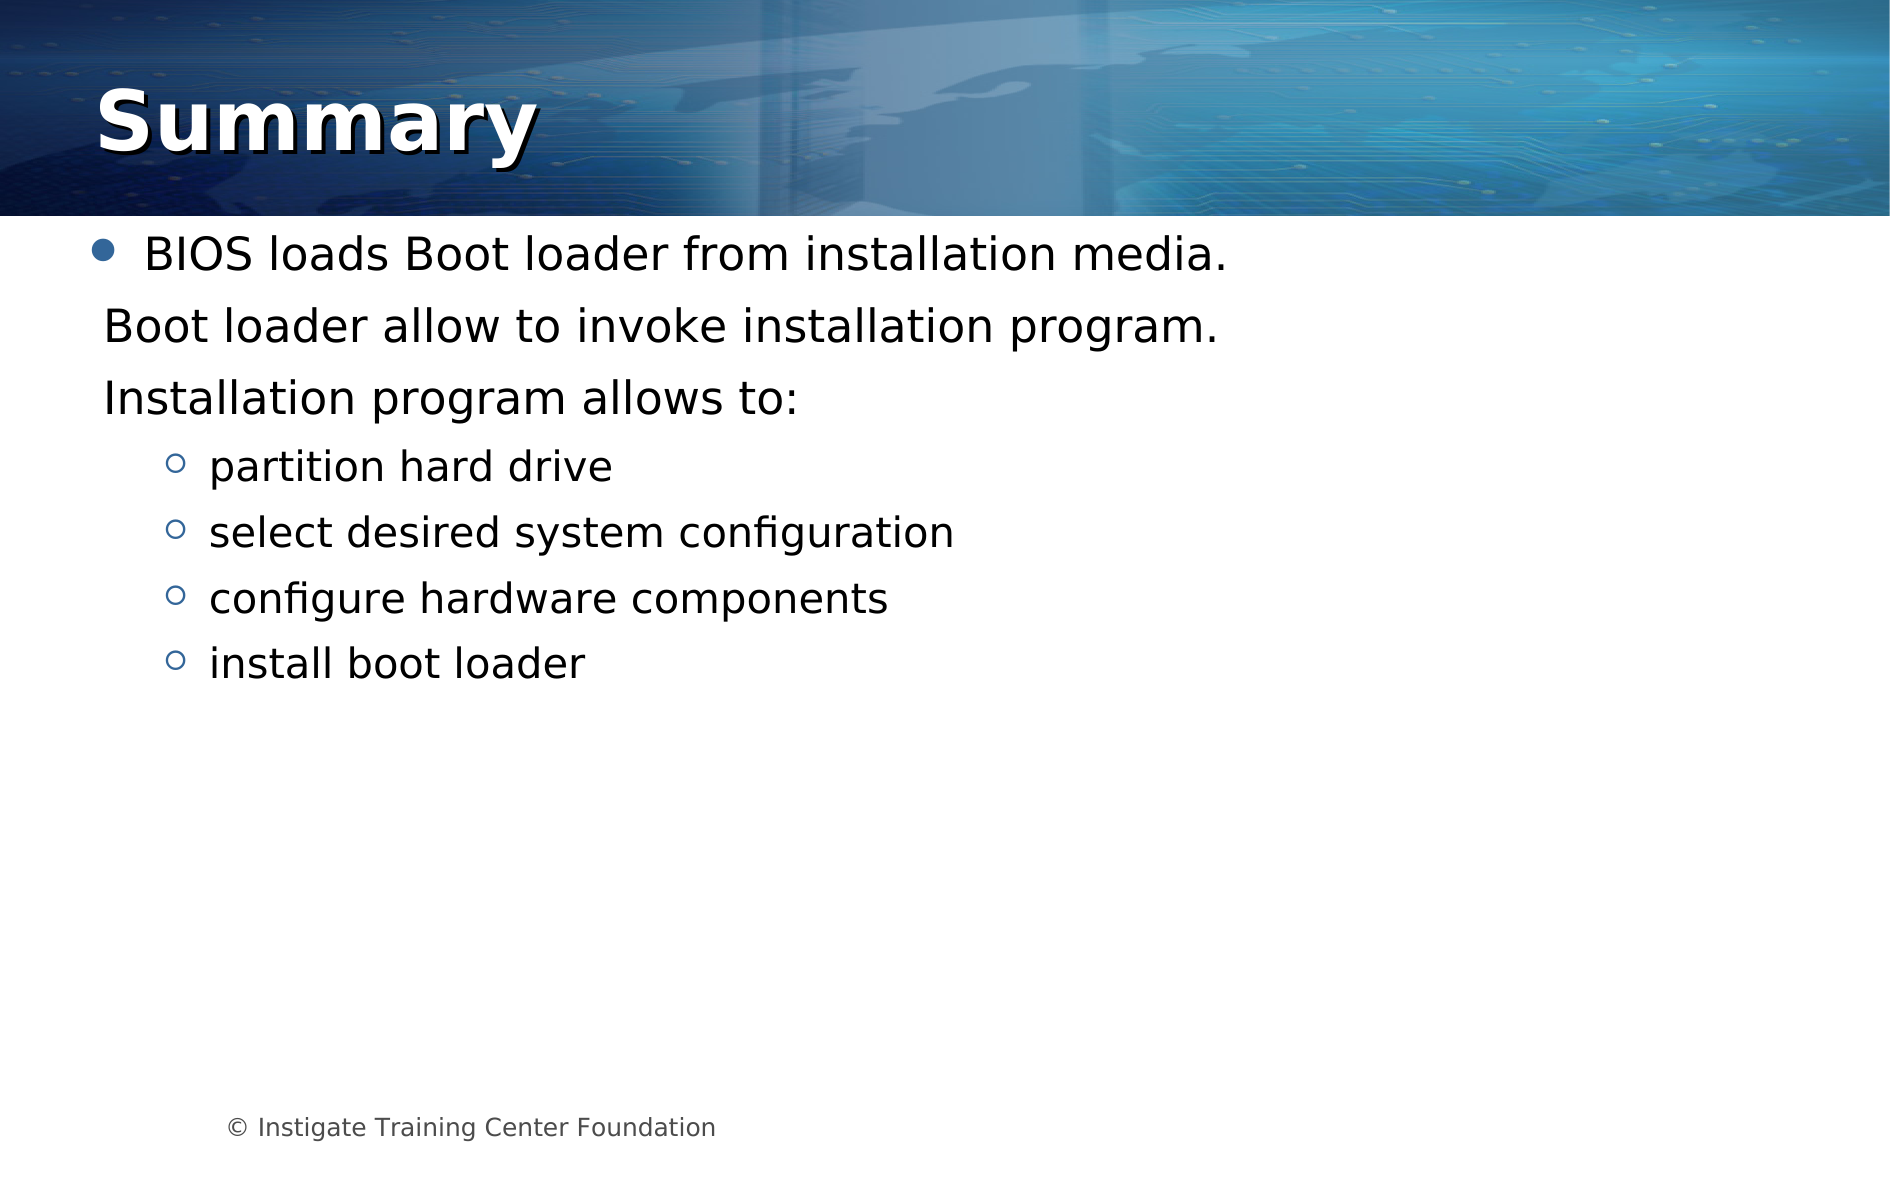

# Summary
BIOS loads Boot loader from installation media.
 Boot loader allow to invoke installation program.
 Installation program allows to:
partition hard drive
select desired system configuration
configure hardware components
install boot loader